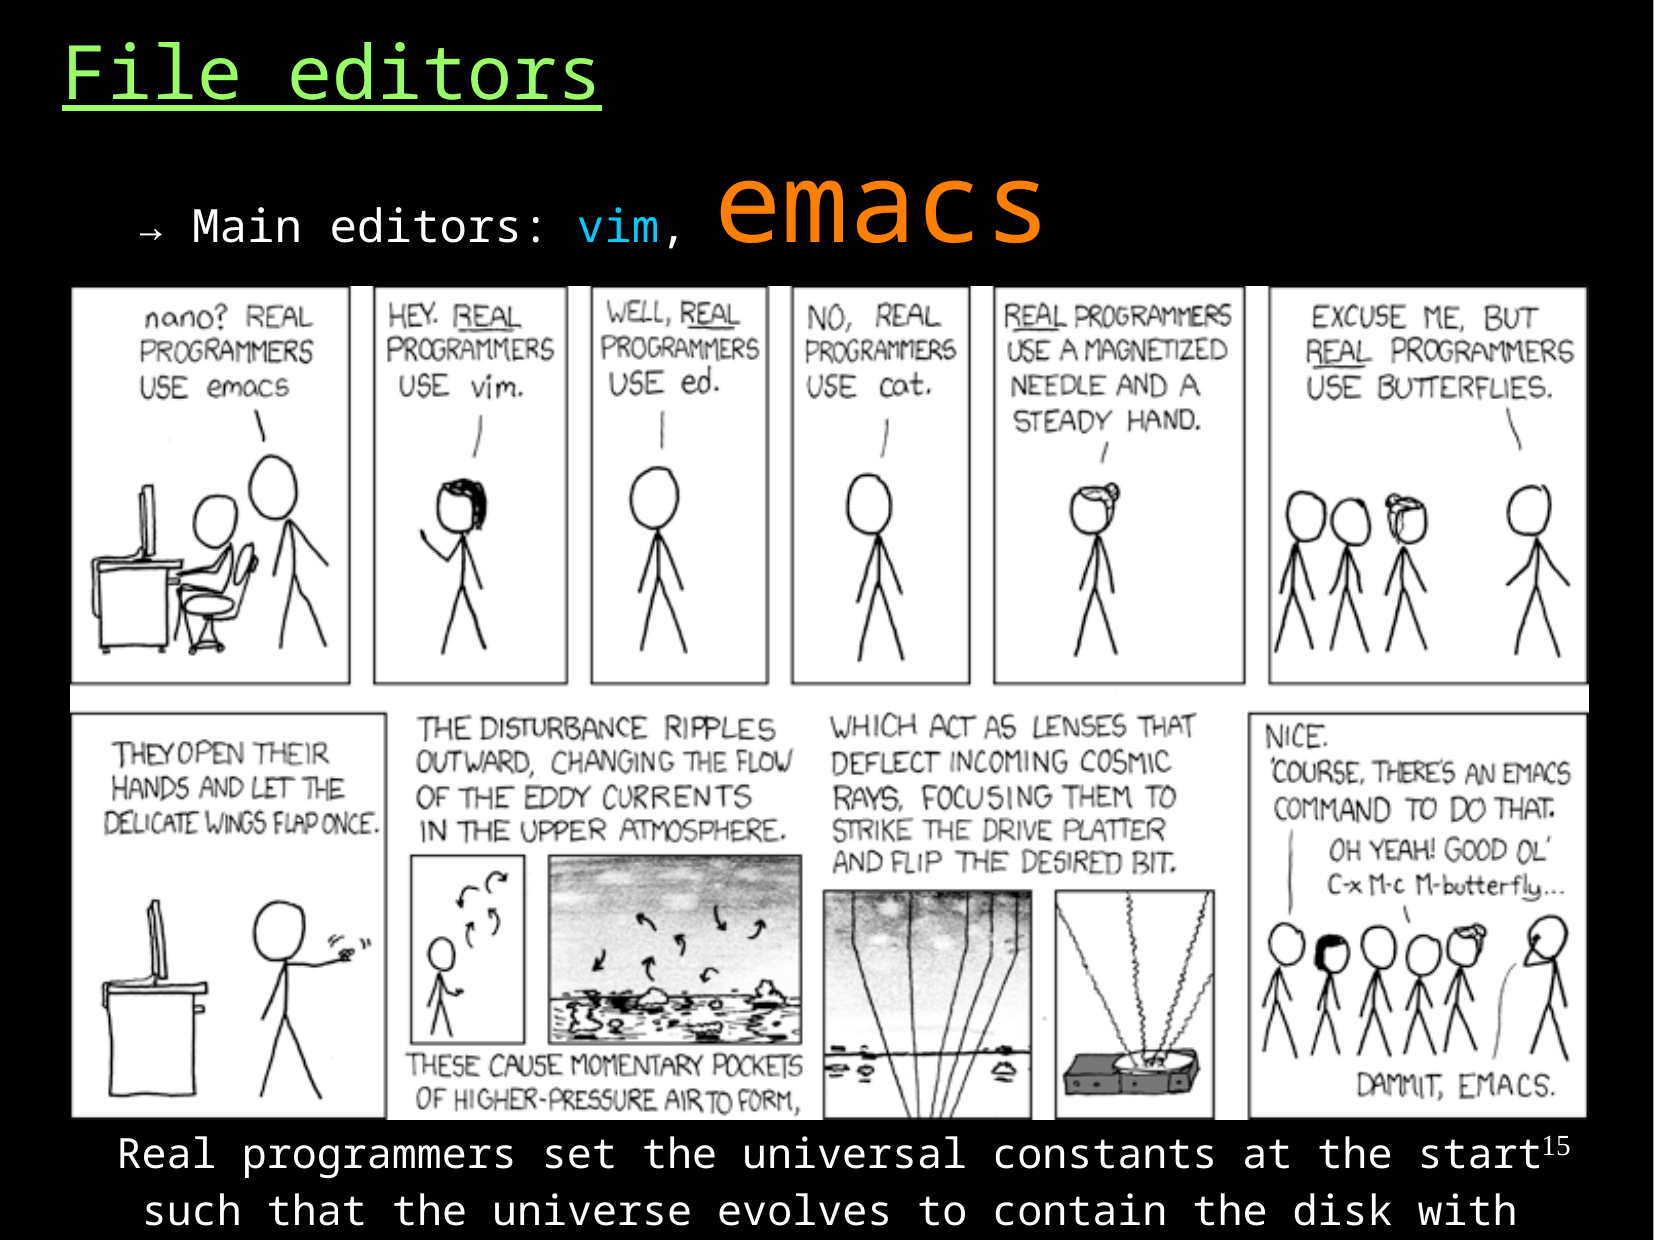

File editors
	→ Main editors: vim, emacs
		 ... both complicated, both powerful!!
Real programmers set the universal constants at the start such that the universe evolves to contain the disk with the data they want.